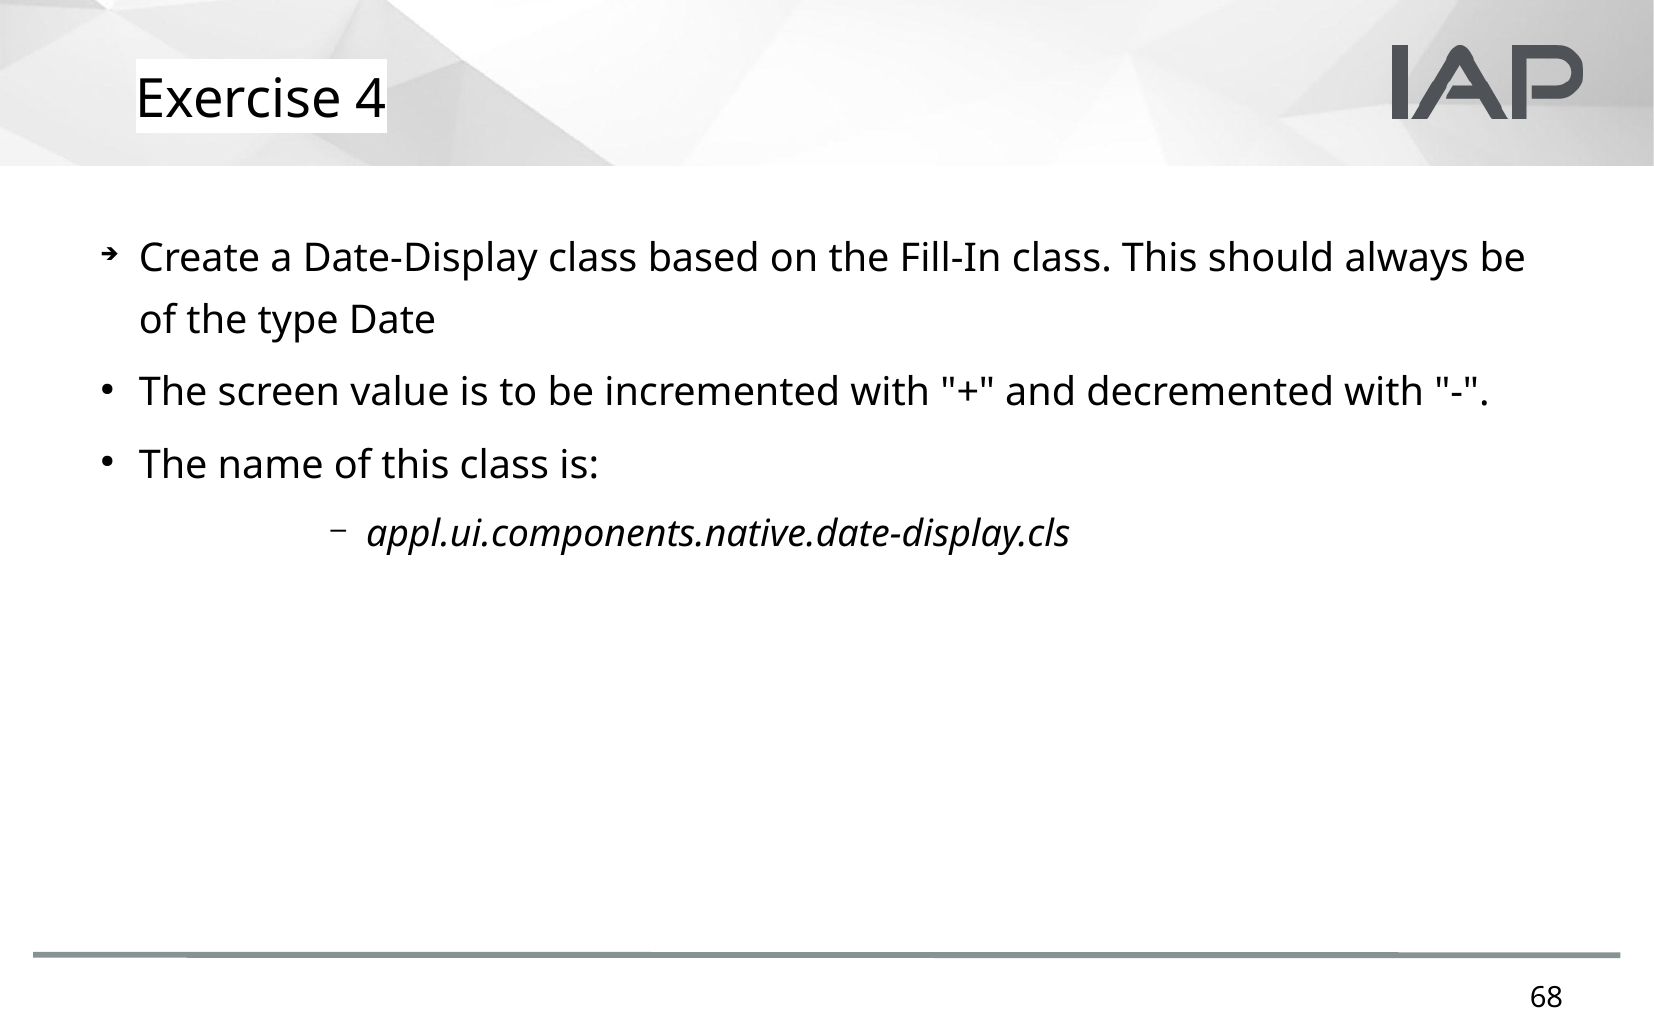

# Exercise 4
Create a Date-Display class based on the Fill-In class. This should always be of the type Date
The screen value is to be incremented with "+" and decremented with "-".
The name of this class is:
appl.ui.components.native.date-display.cls
68